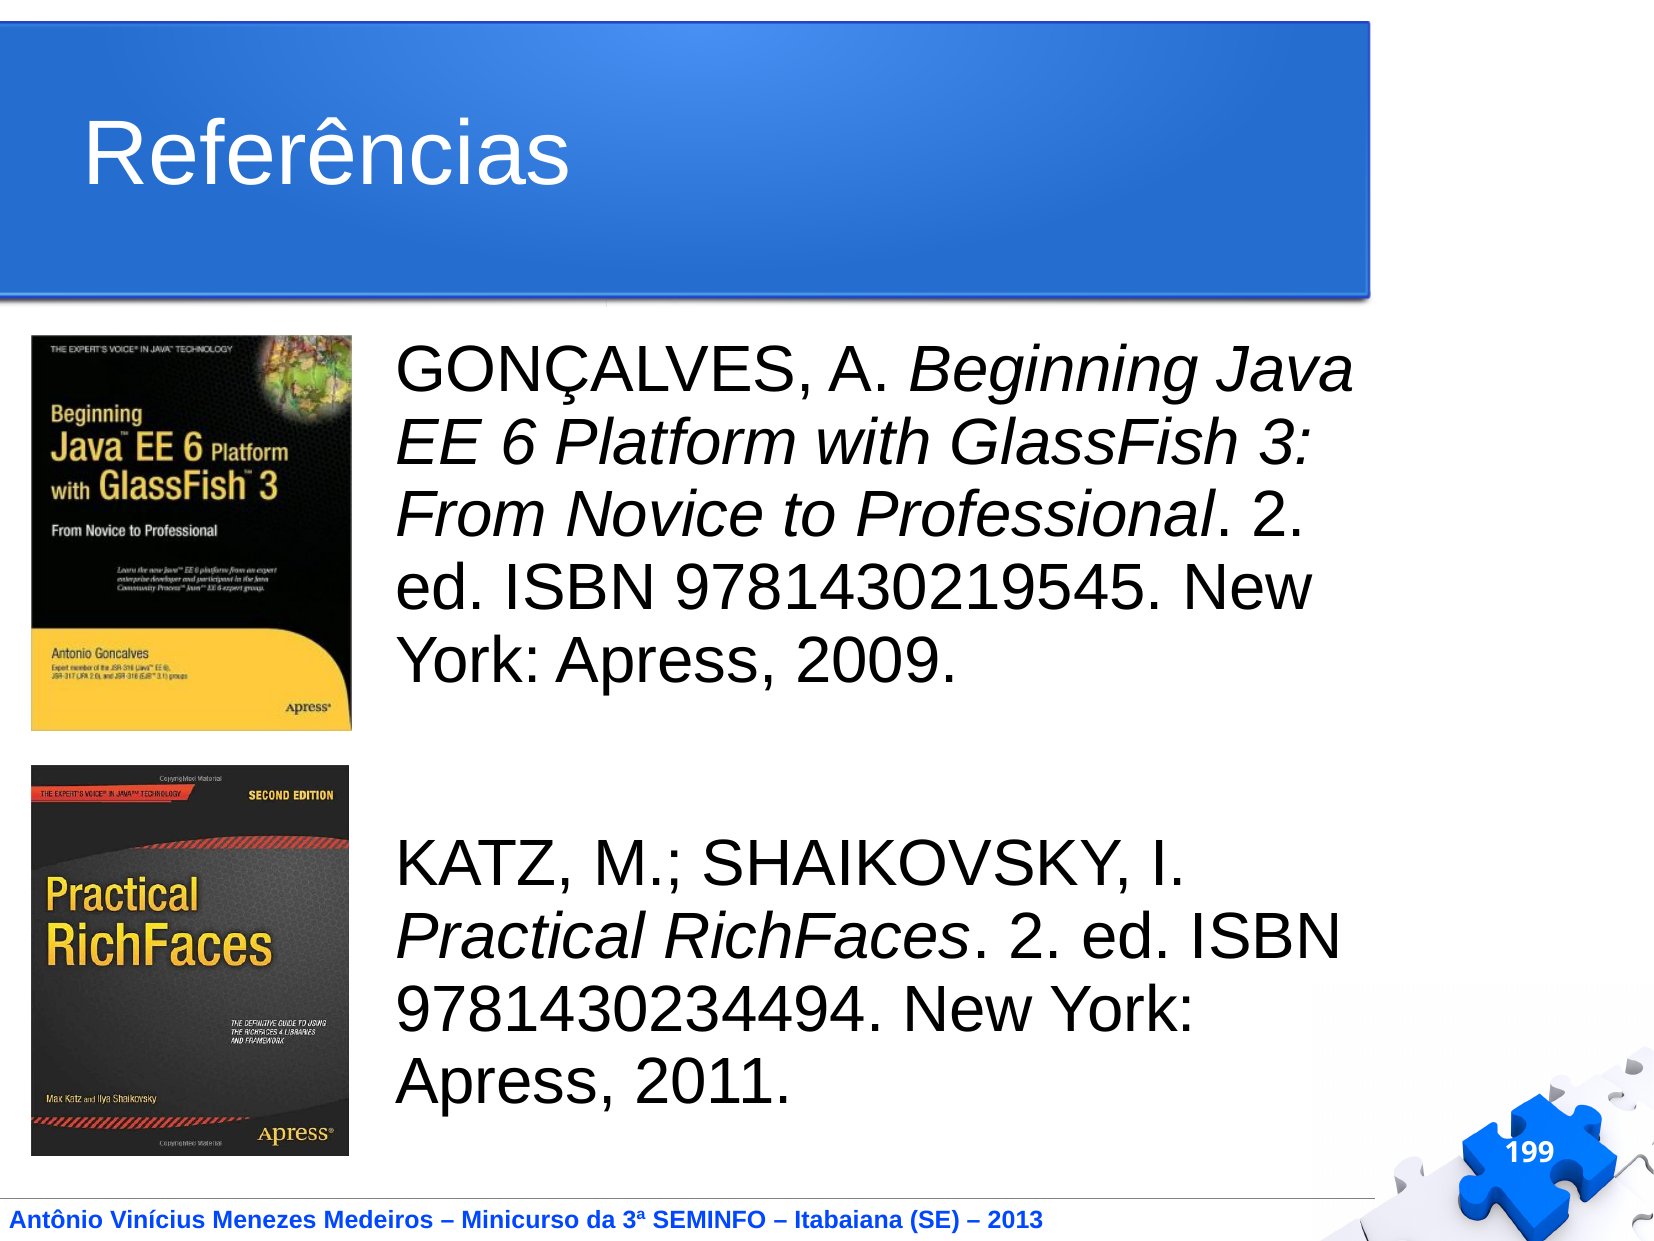

# Referências
GONÇALVES, A. Beginning Java EE 6 Platform with GlassFish 3: From Novice to Professional. 2. ed. ISBN 9781430219545. New York: Apress, 2009.
KATZ, M.; SHAIKOVSKY, I. Practical RichFaces. 2. ed. ISBN 9781430234494. New York: Apress, 2011.
199